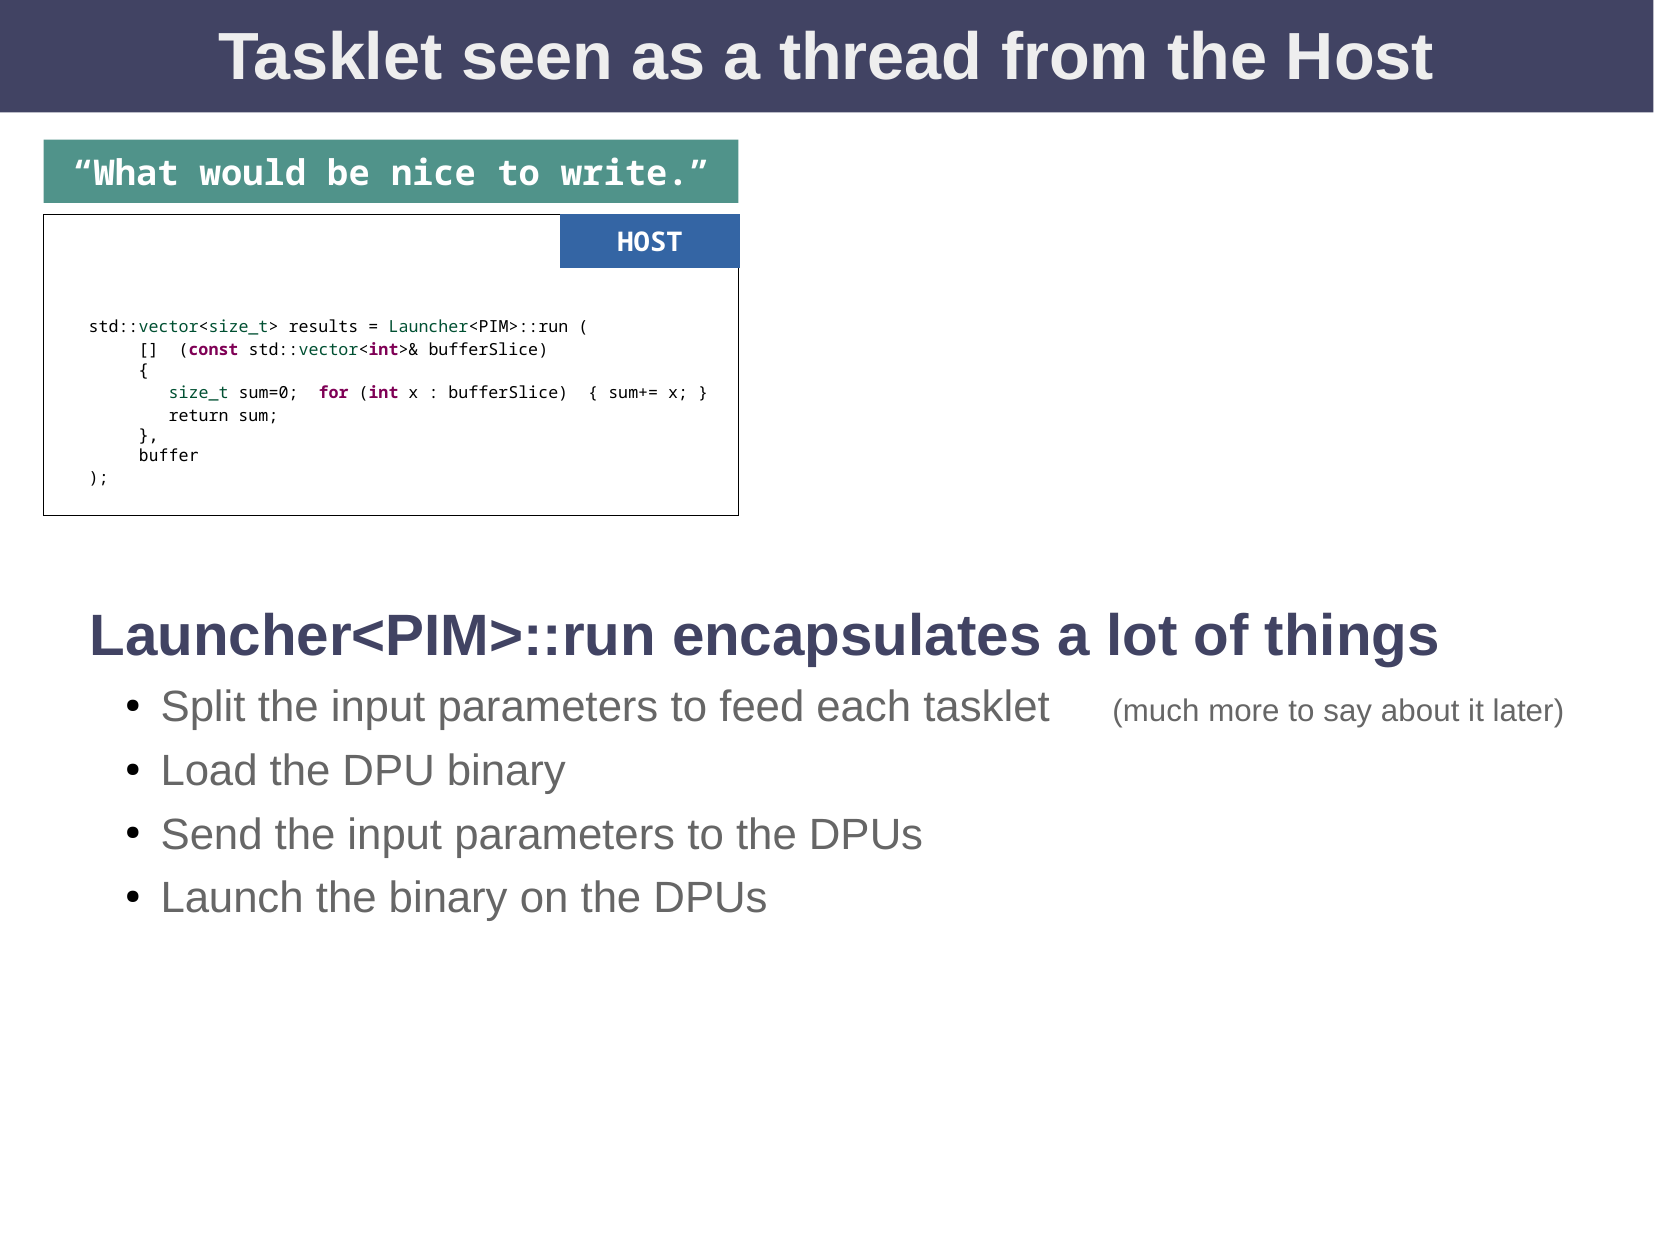

Tasklet seen as a thread from the Host
“What would be nice to write.”
 std::vector<size_t> results = Launcher<PIM>::run (
 [] (const std::vector<int>& bufferSlice)
 {
 size_t sum=0; for (int x : bufferSlice) { sum+= x; }
 return sum;
 },
 buffer
 );
HOST
Launcher<PIM>::run encapsulates a lot of things
Split the input parameters to feed each tasklet (much more to say about it later)
Load the DPU binary
Send the input parameters to the DPUs
Launch the binary on the DPUs